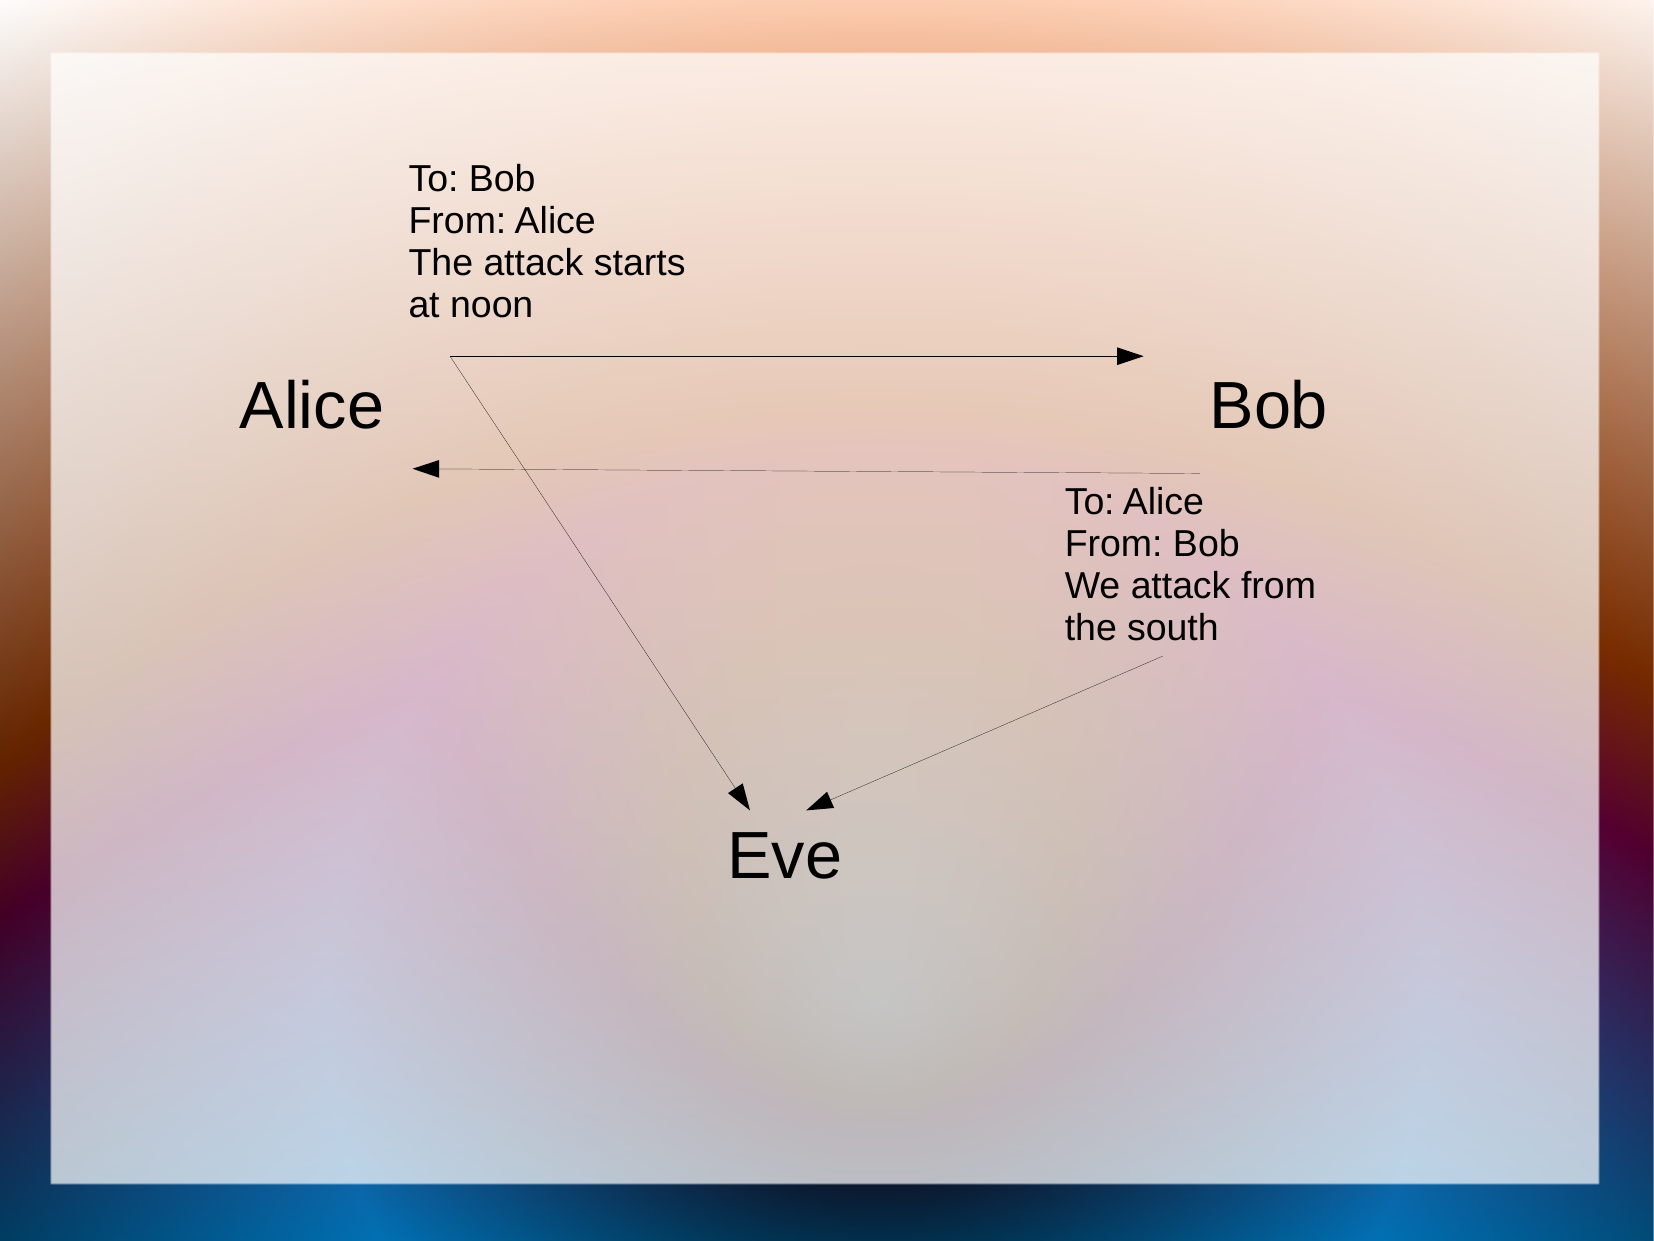

To: Bob
From: Alice
The attack starts
at noon
Alice
Bob
To: Alice
From: Bob
We attack from
the south
Eve